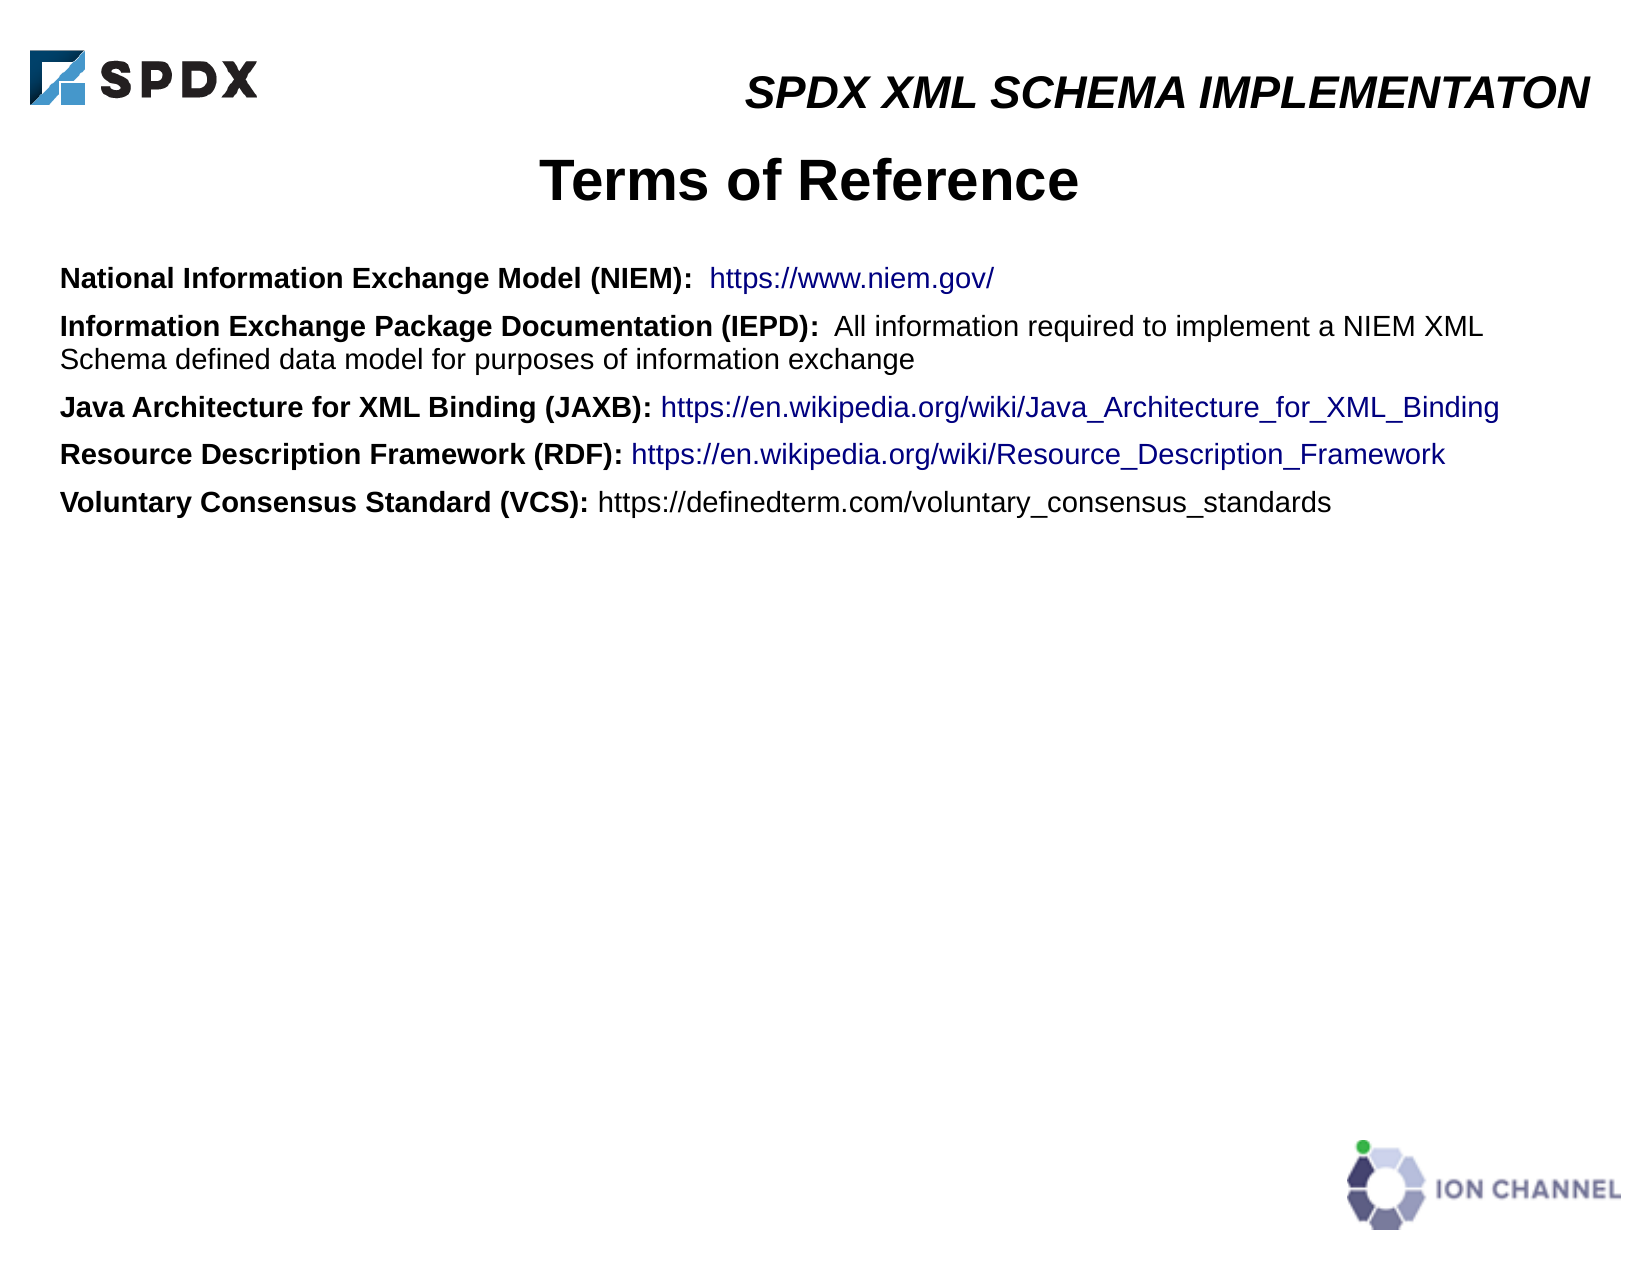

SPDX XML SCHEMA IMPLEMENTATON
Terms of Reference
National Information Exchange Model (NIEM): https://www.niem.gov/
Information Exchange Package Documentation (IEPD): All information required to implement a NIEM XML Schema defined data model for purposes of information exchange
Java Architecture for XML Binding (JAXB): https://en.wikipedia.org/wiki/Java_Architecture_for_XML_Binding
Resource Description Framework (RDF): https://en.wikipedia.org/wiki/Resource_Description_Framework
Voluntary Consensus Standard (VCS): https://definedterm.com/voluntary_consensus_standards